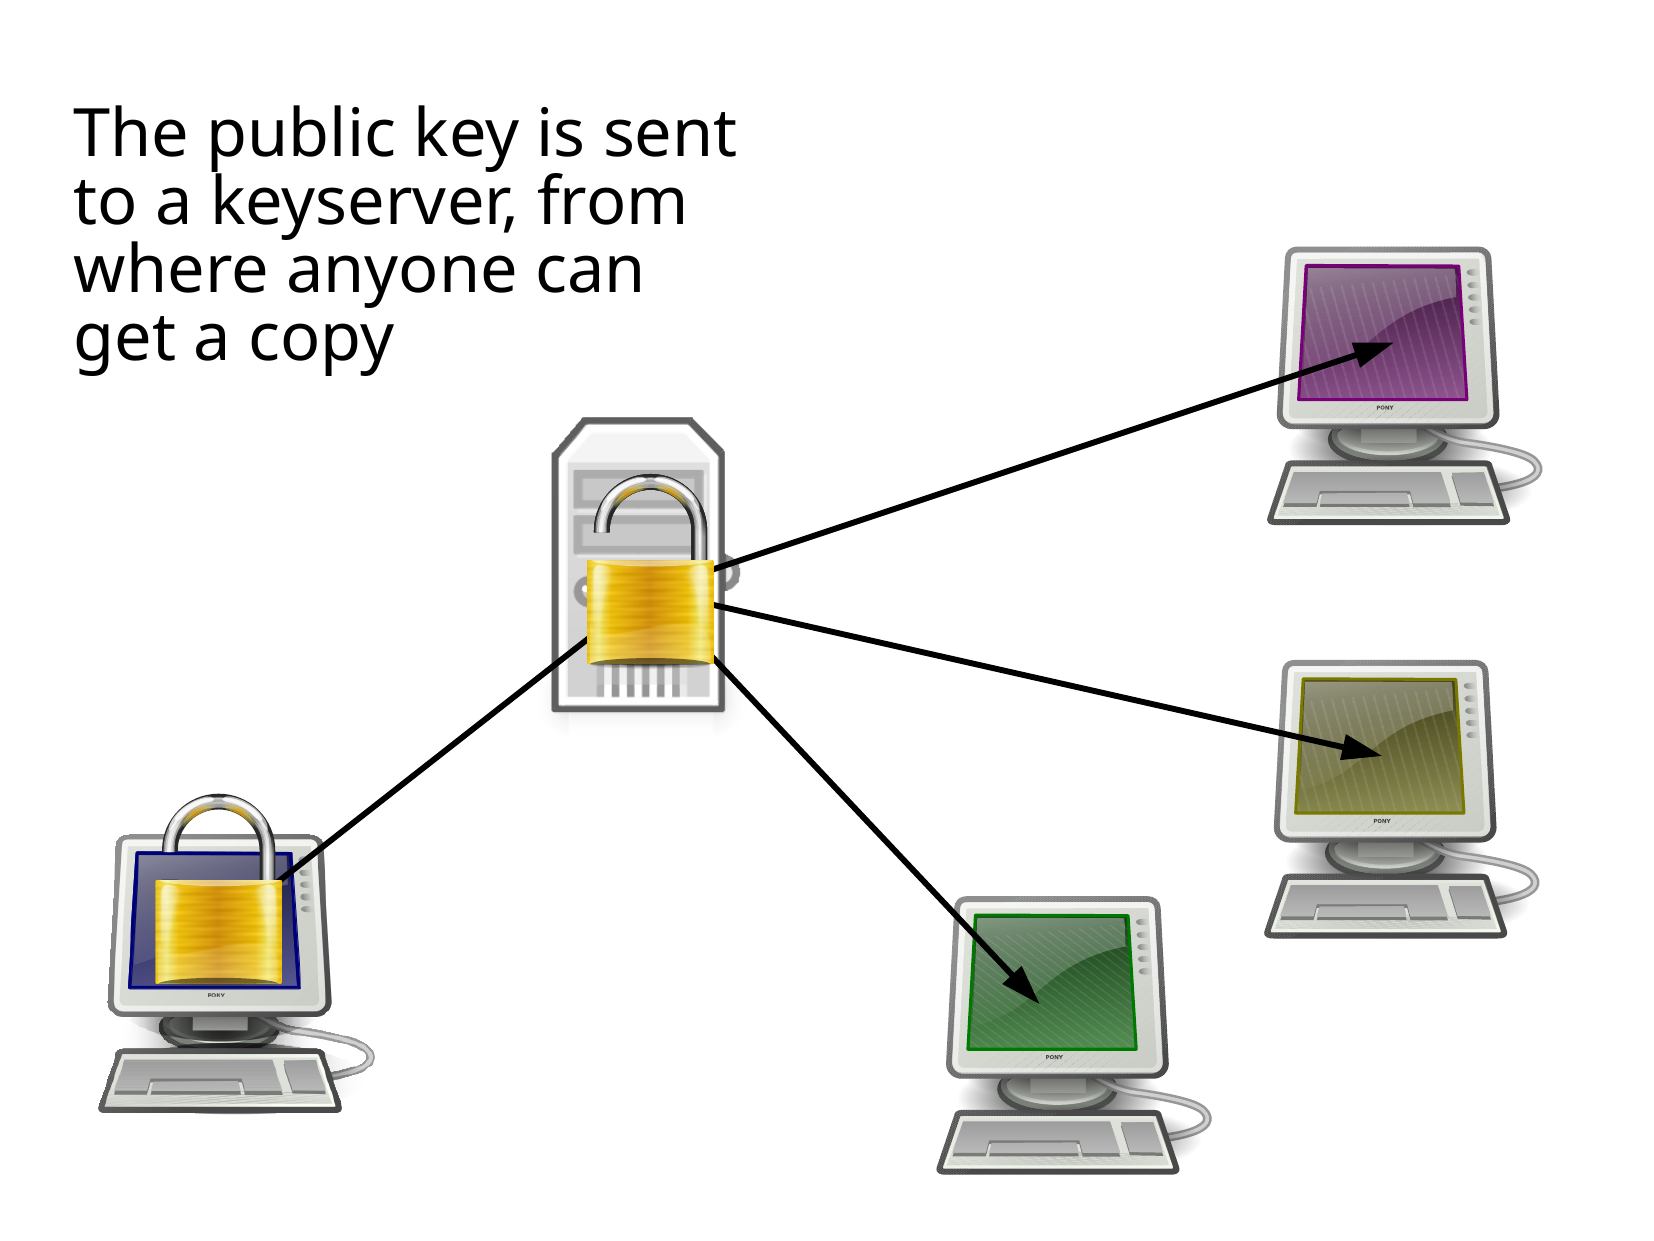

The public key is sent to a keyserver, from where anyone can get a copy